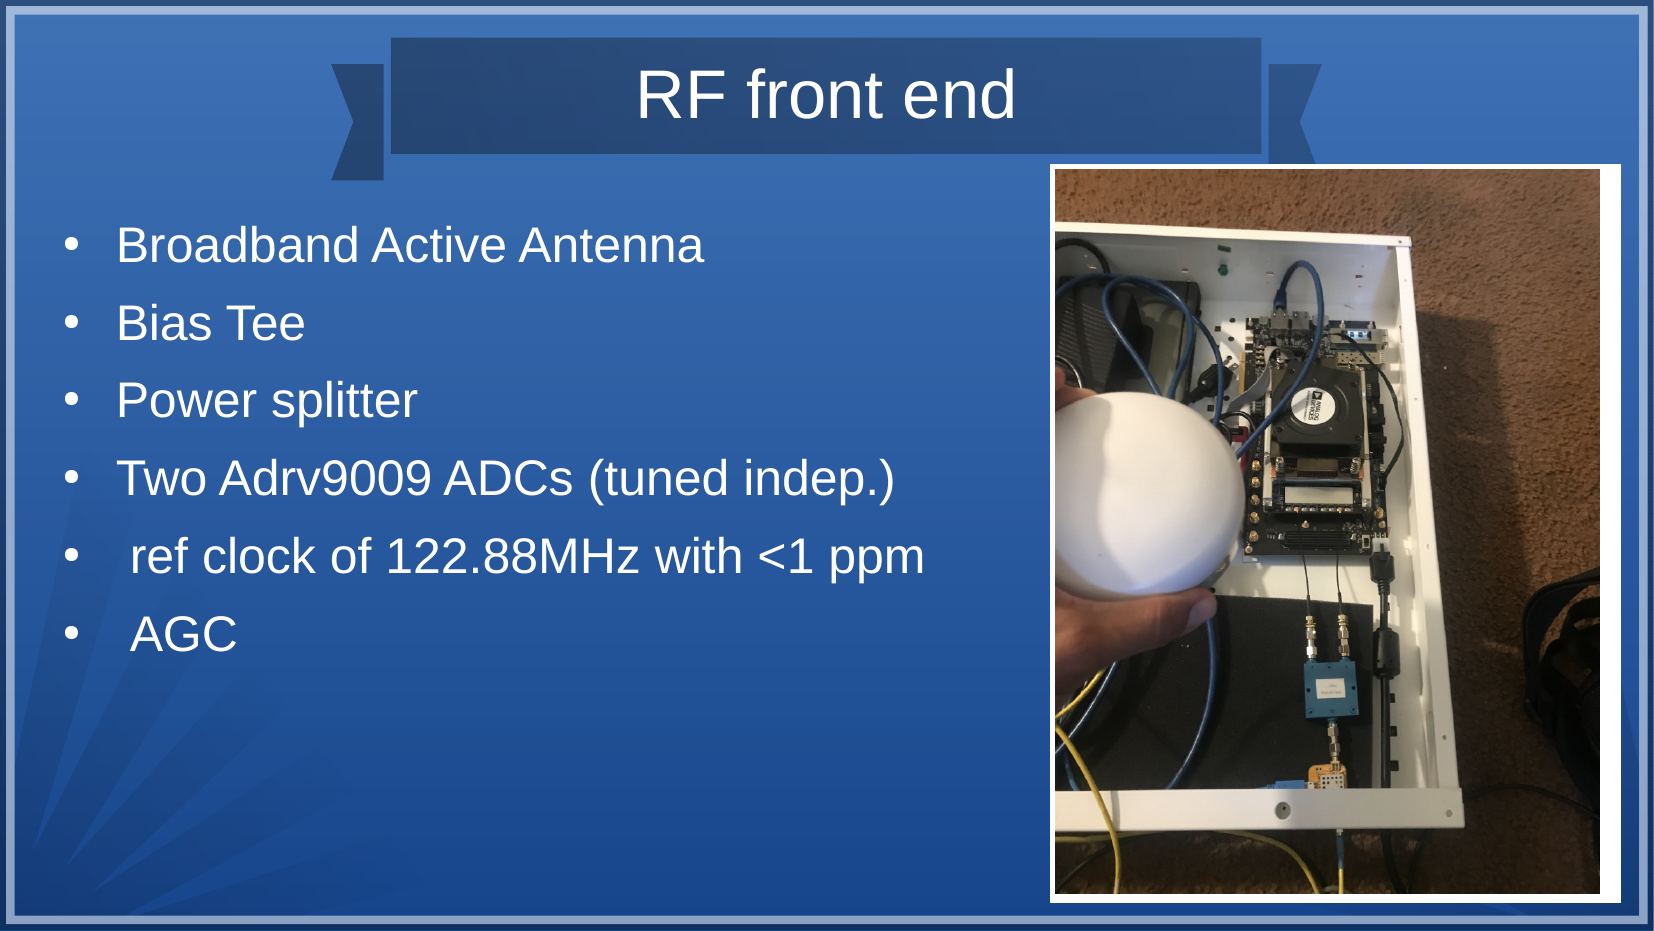

# RF front end
Broadband Active Antenna
Bias Tee
Power splitter
Two Adrv9009 ADCs (tuned indep.)
 ref clock of 122.88MHz with <1 ppm
 AGC